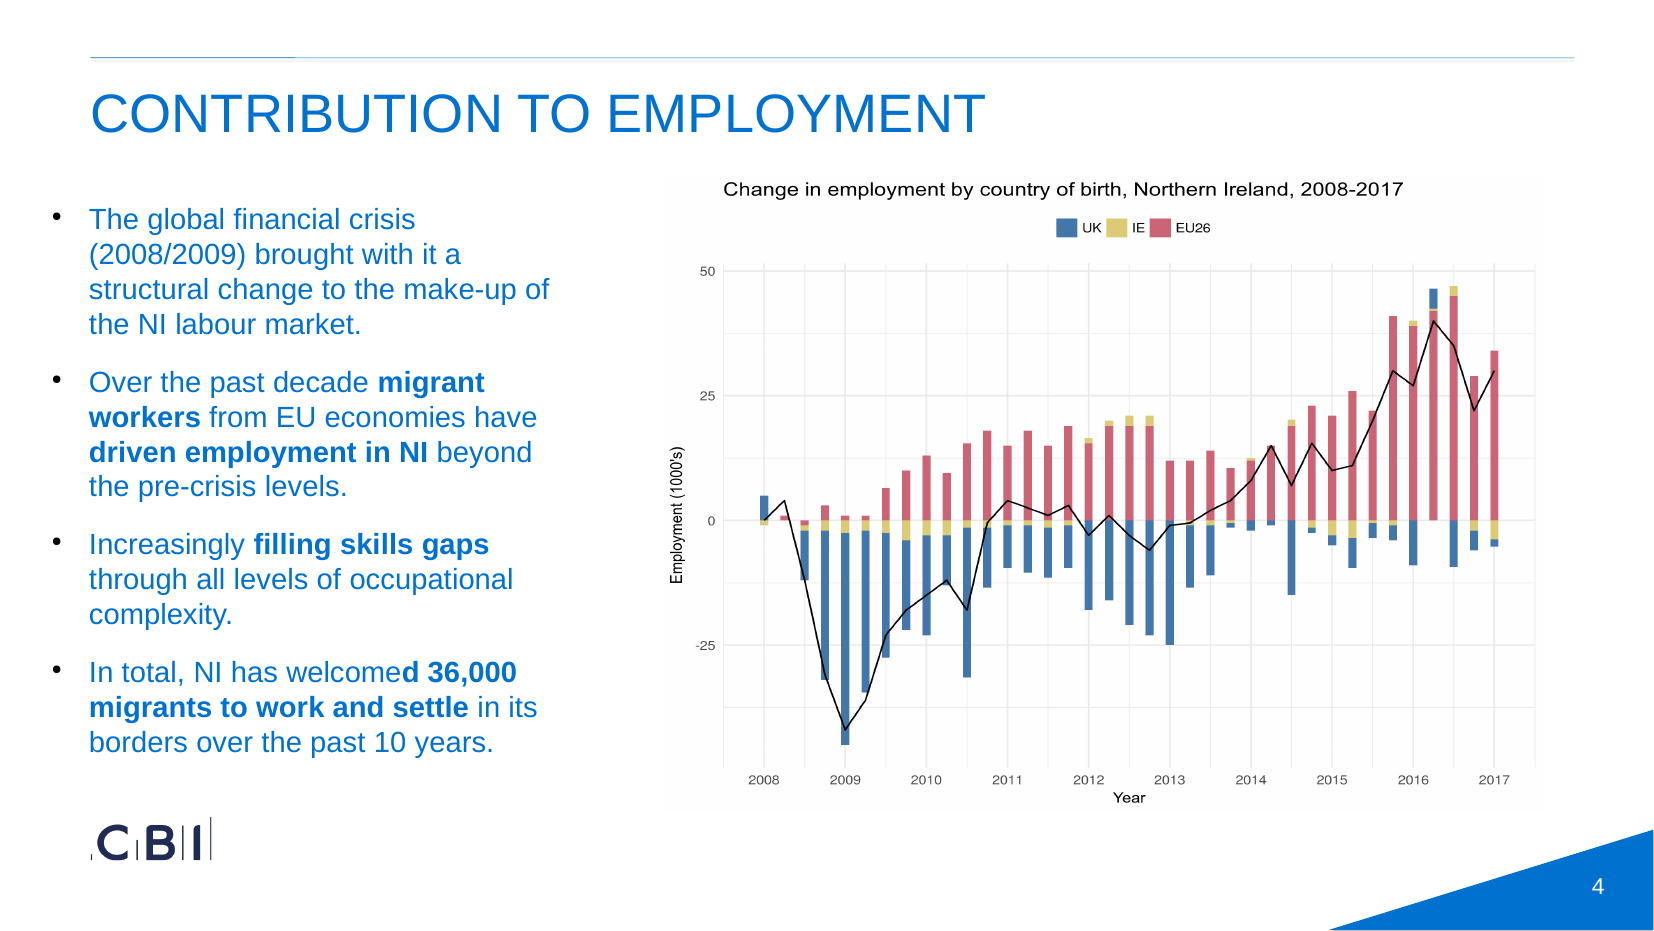

# Contribution to employment
The global financial crisis (2008/2009) brought with it a structural change to the make-up of the NI labour market.
Over the past decade migrant workers from EU economies have driven employment in NI beyond the pre-crisis levels.
Increasingly filling skills gaps through all levels of occupational complexity.
In total, NI has welcomed 36,000 migrants to work and settle in its borders over the past 10 years.